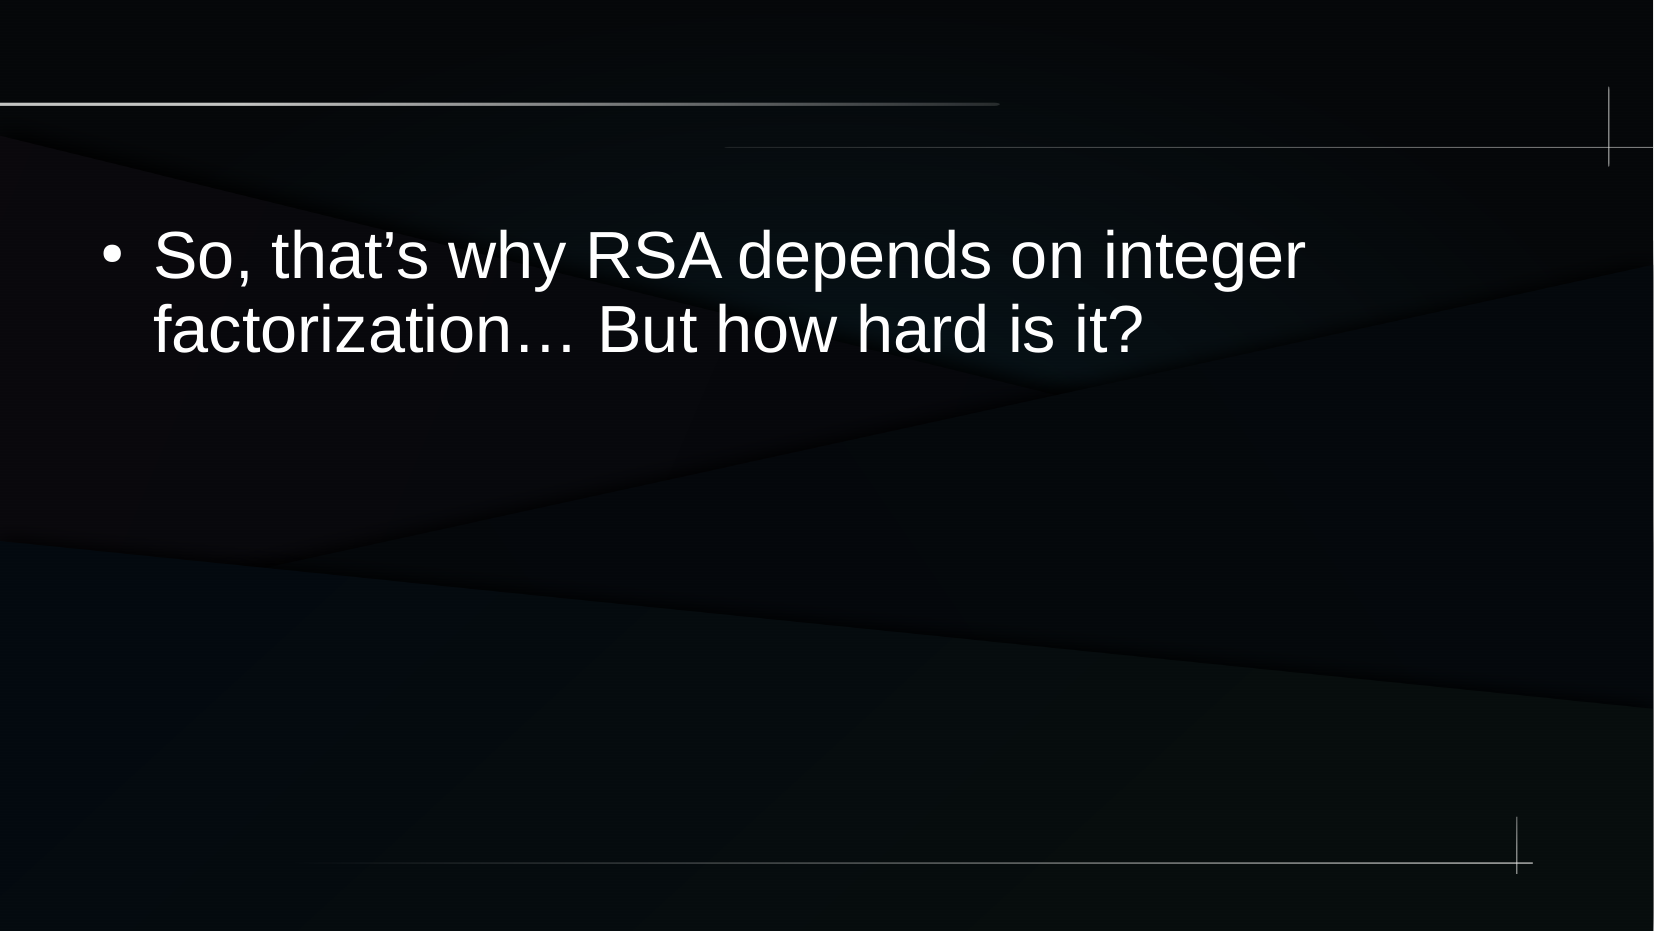

#
So, that’s why RSA depends on integer factorization… But how hard is it?